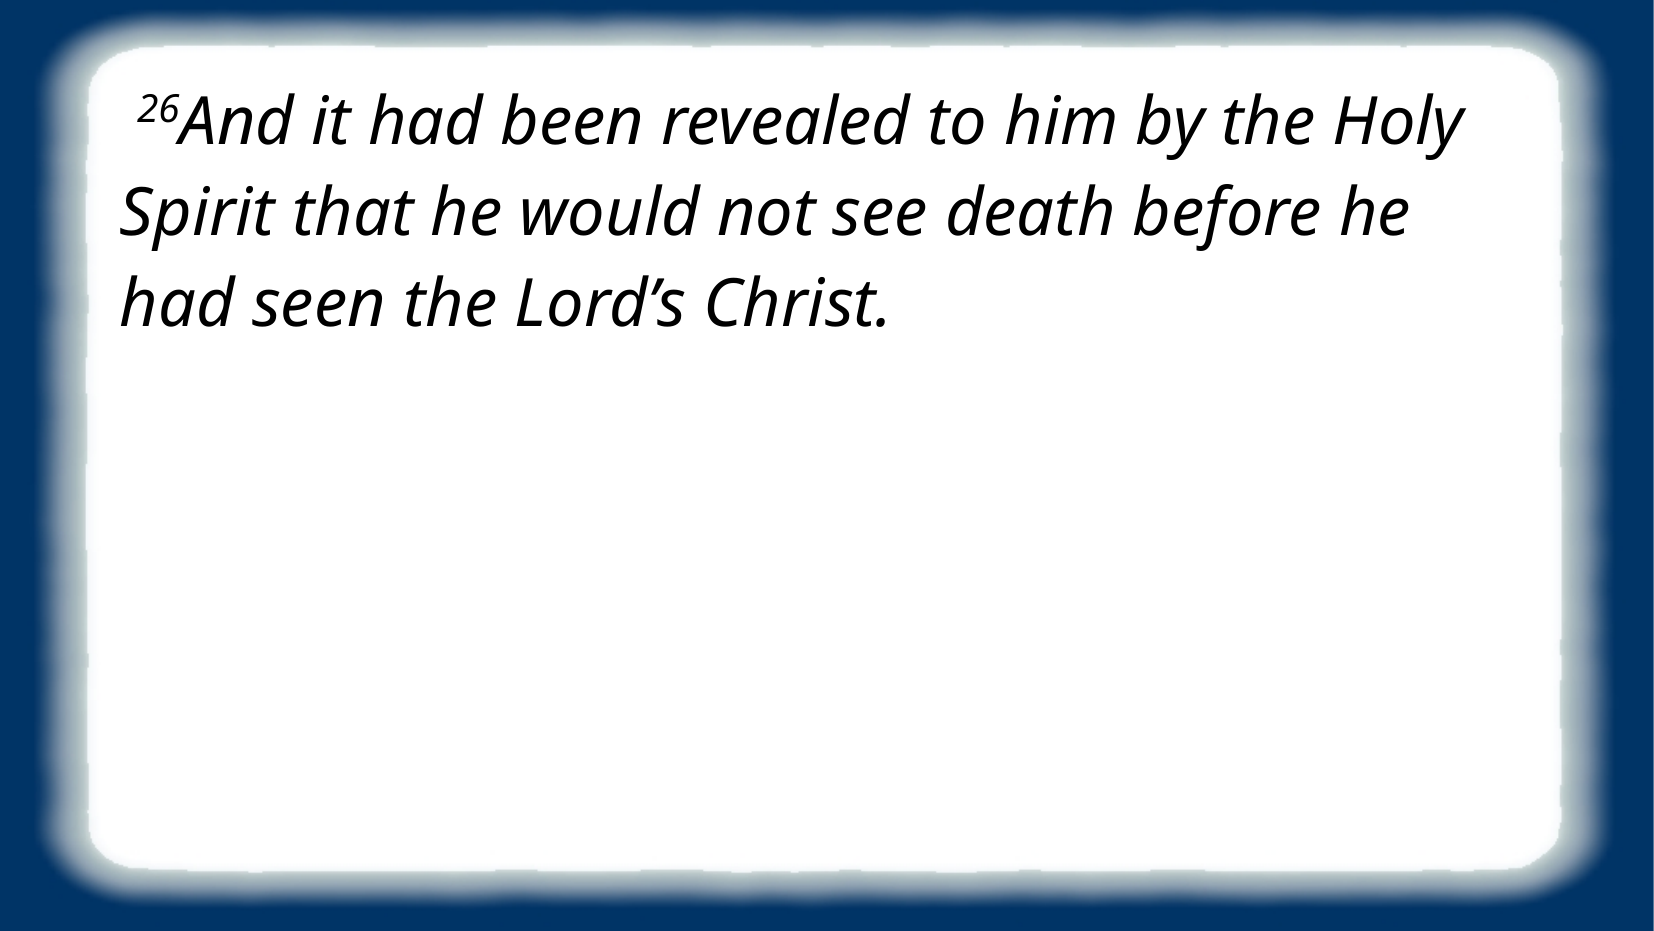

26And it had been revealed to him by the Holy Spirit that he would not see death before he had seen the Lord’s Christ.